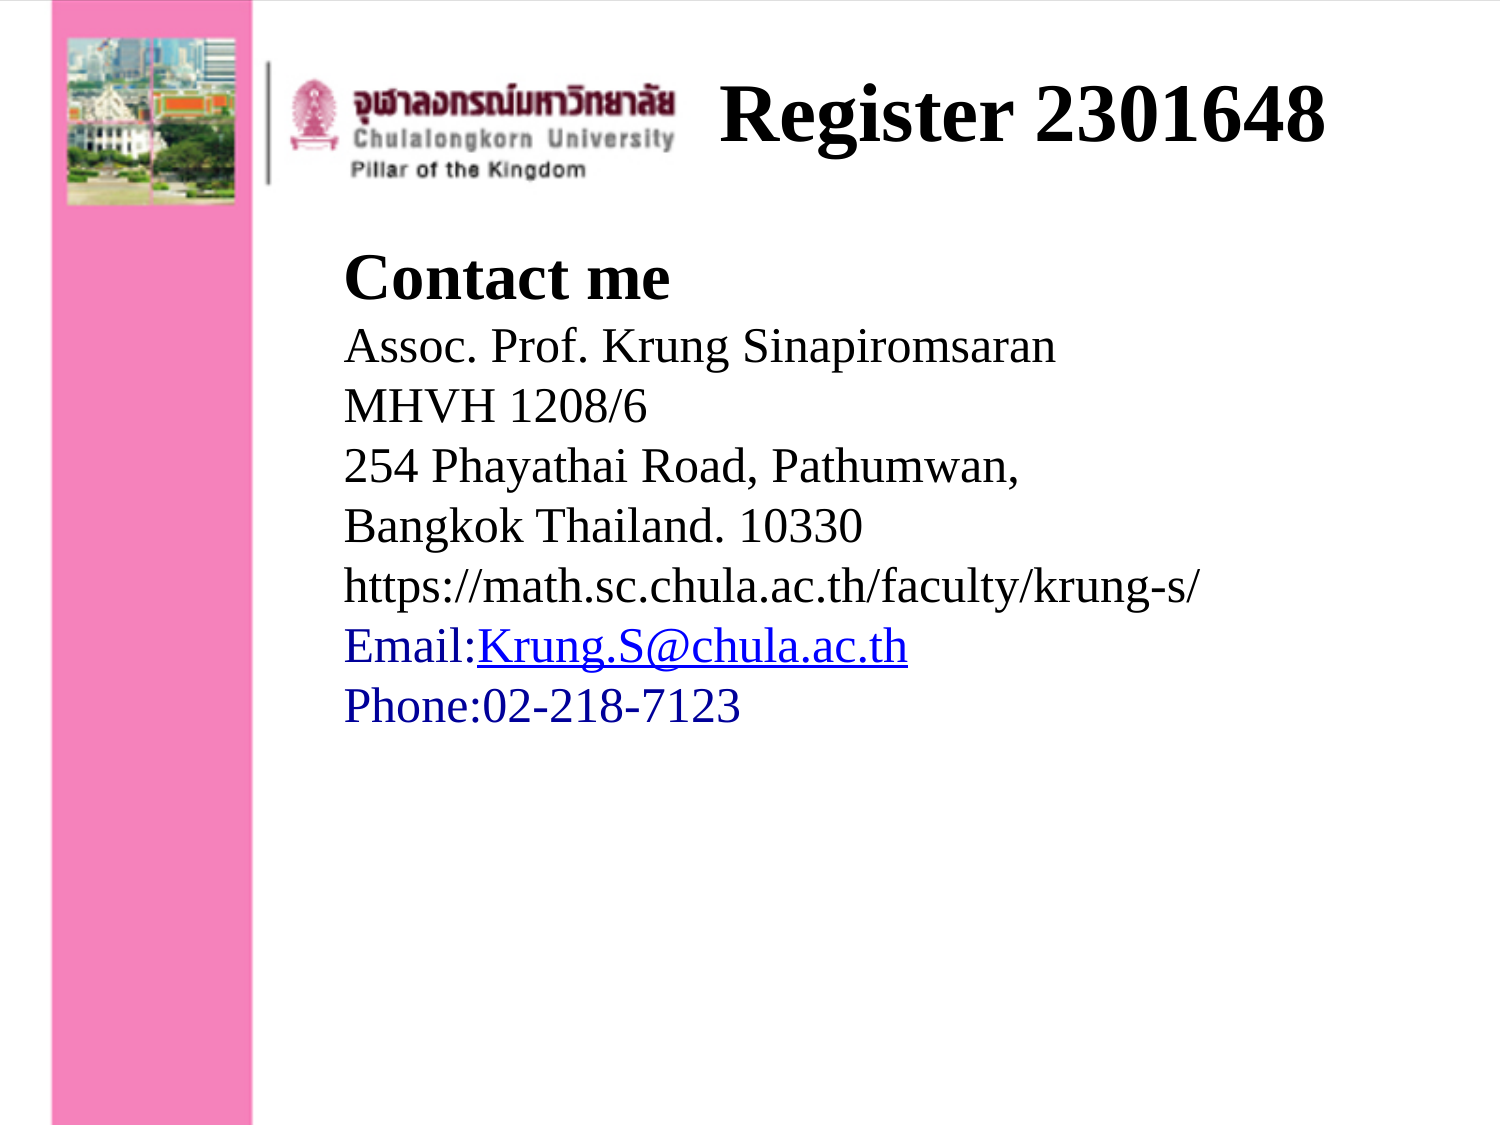

Register 2301648
Contact me
Assoc. Prof. Krung Sinapiromsaran
MHVH 1208/6
254 Phayathai Road, Pathumwan,
Bangkok Thailand. 10330
https://math.sc.chula.ac.th/faculty/krung-s/
Email:Krung.S@chula.ac.th
Phone:02-218-7123